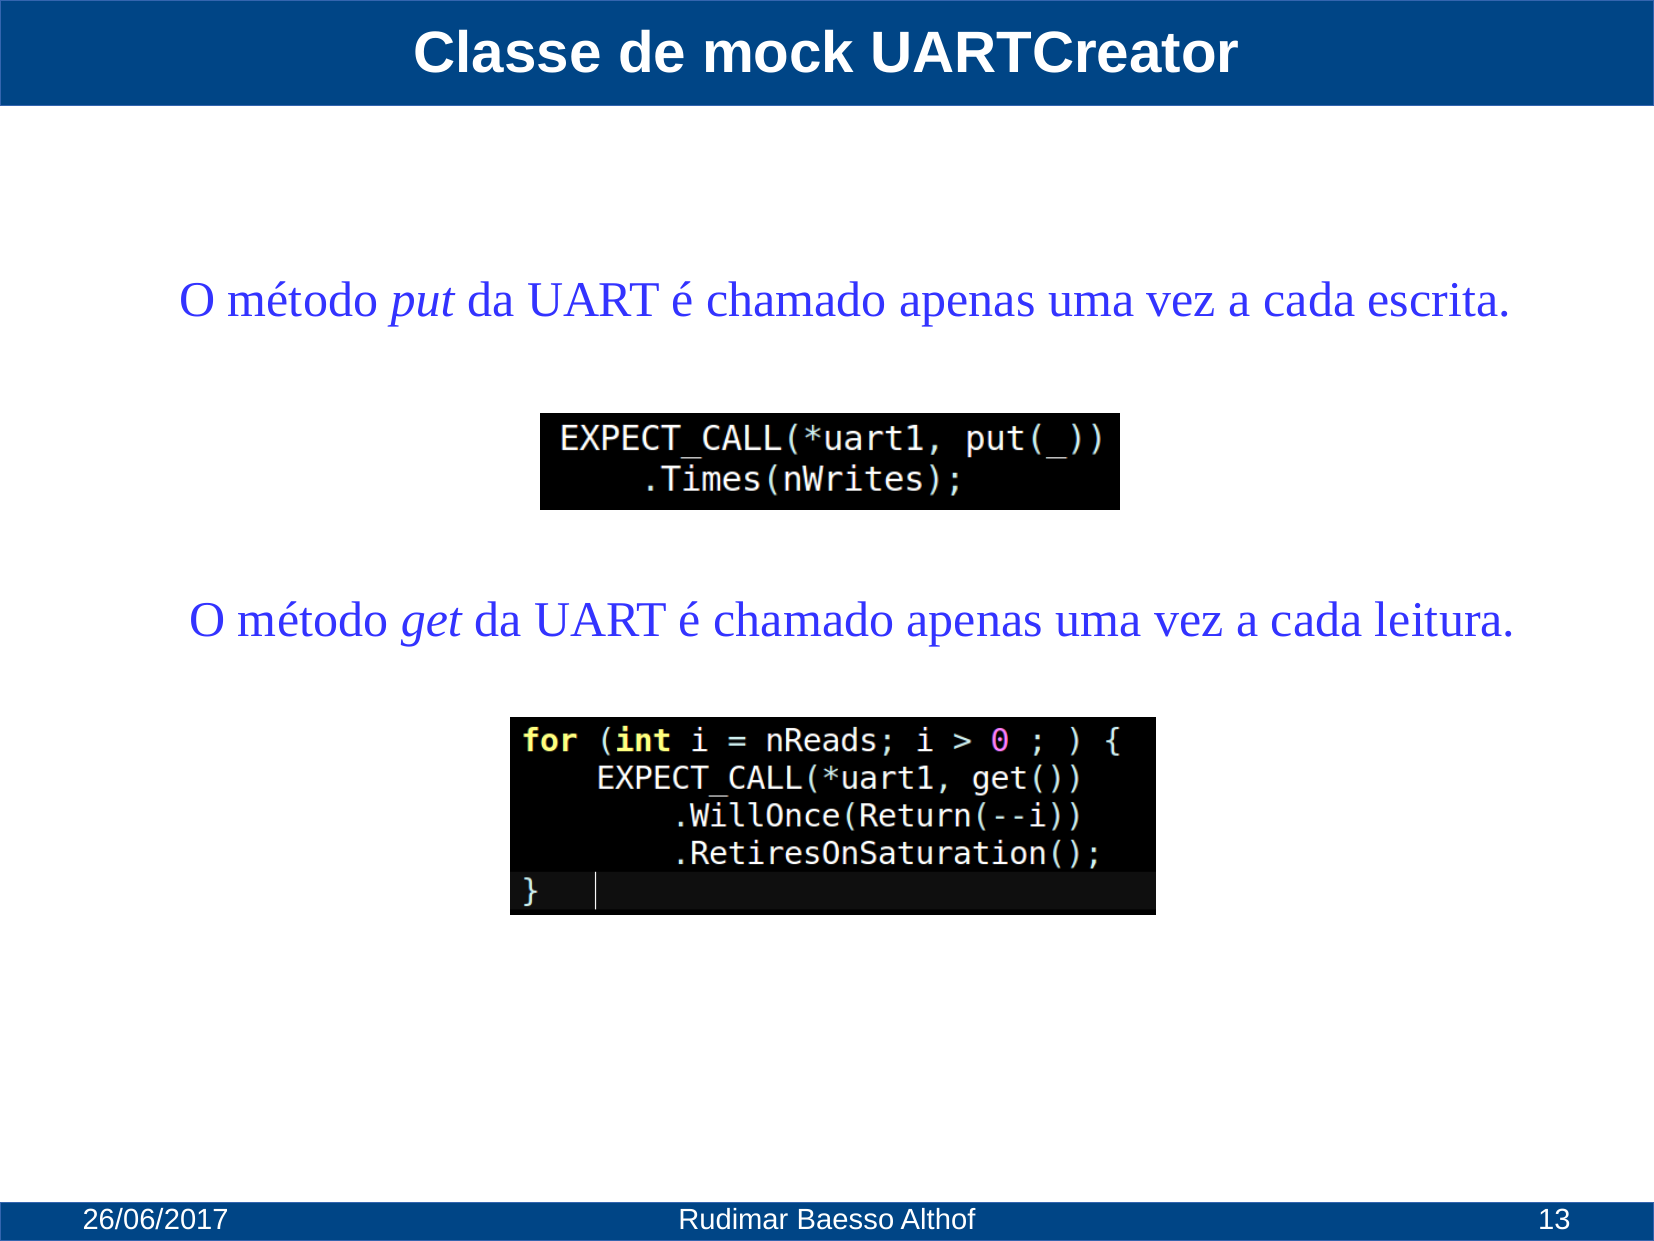

# Classe de mock UARTCreator
O método put da UART é chamado apenas uma vez a cada escrita.
O método get da UART é chamado apenas uma vez a cada leitura.
26/06/2017
Rudimar Baesso Althof
13